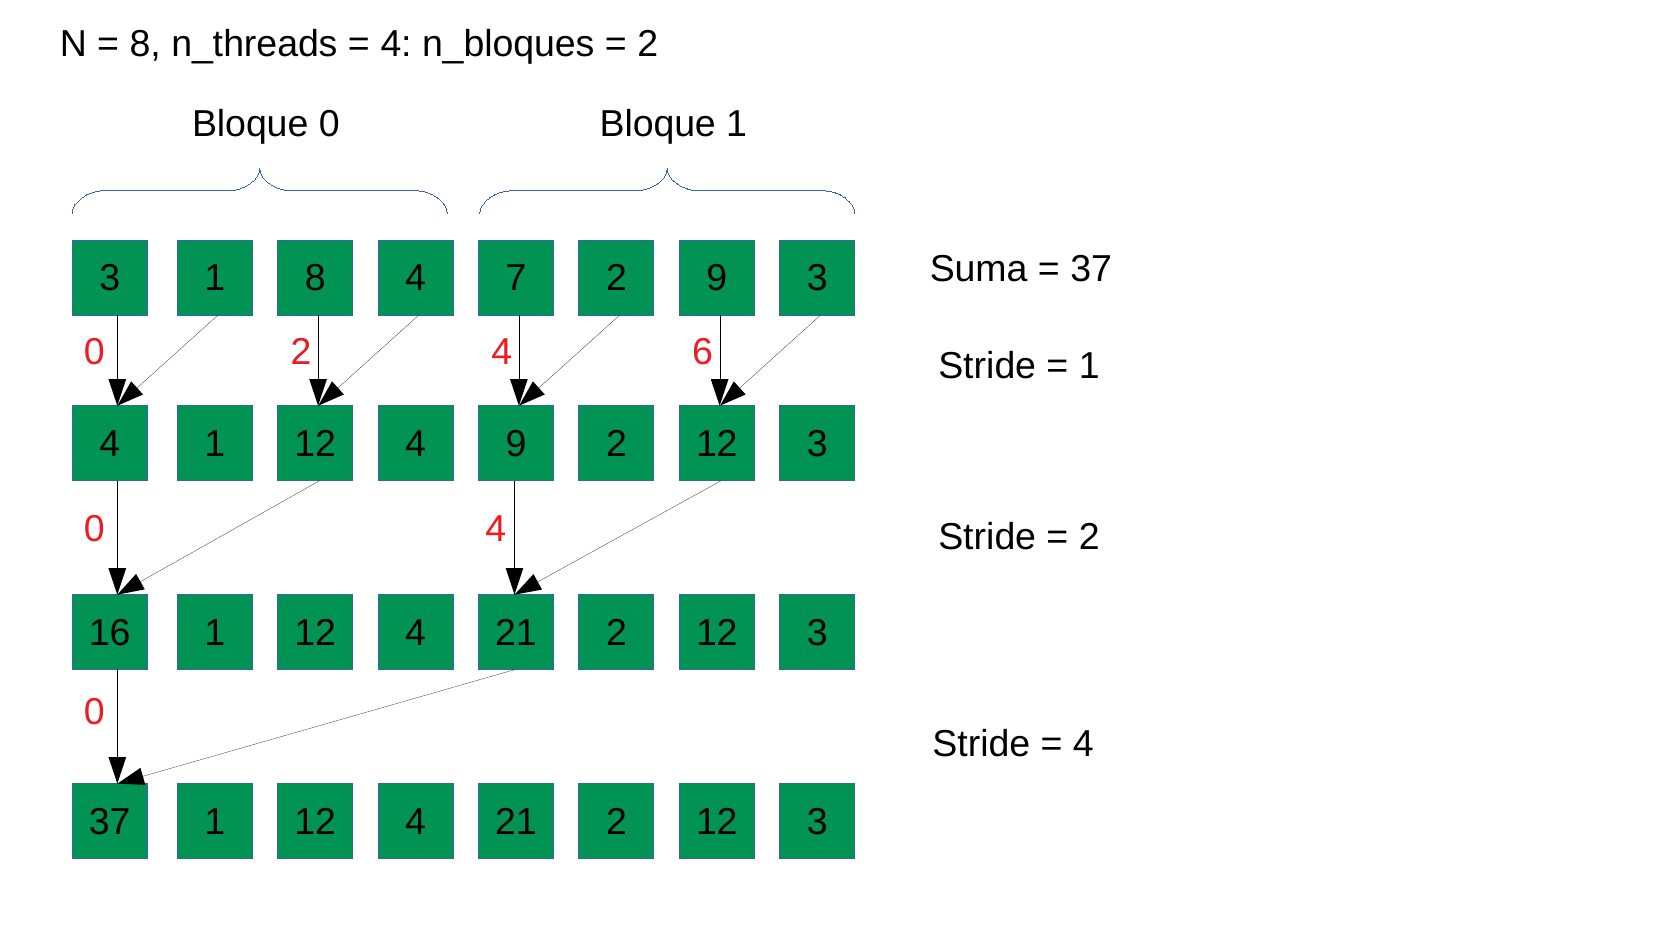

N = 8, n_threads = 4: n_bloques = 2
Bloque 0
Bloque 1
Suma = 37
3
1
8
4
7
2
9
3
0
2
4
6
Stride = 1
4
1
12
4
9
2
12
3
0
4
Stride = 2
16
1
12
4
21
2
12
3
0
Stride = 4
37
1
12
4
21
2
12
3